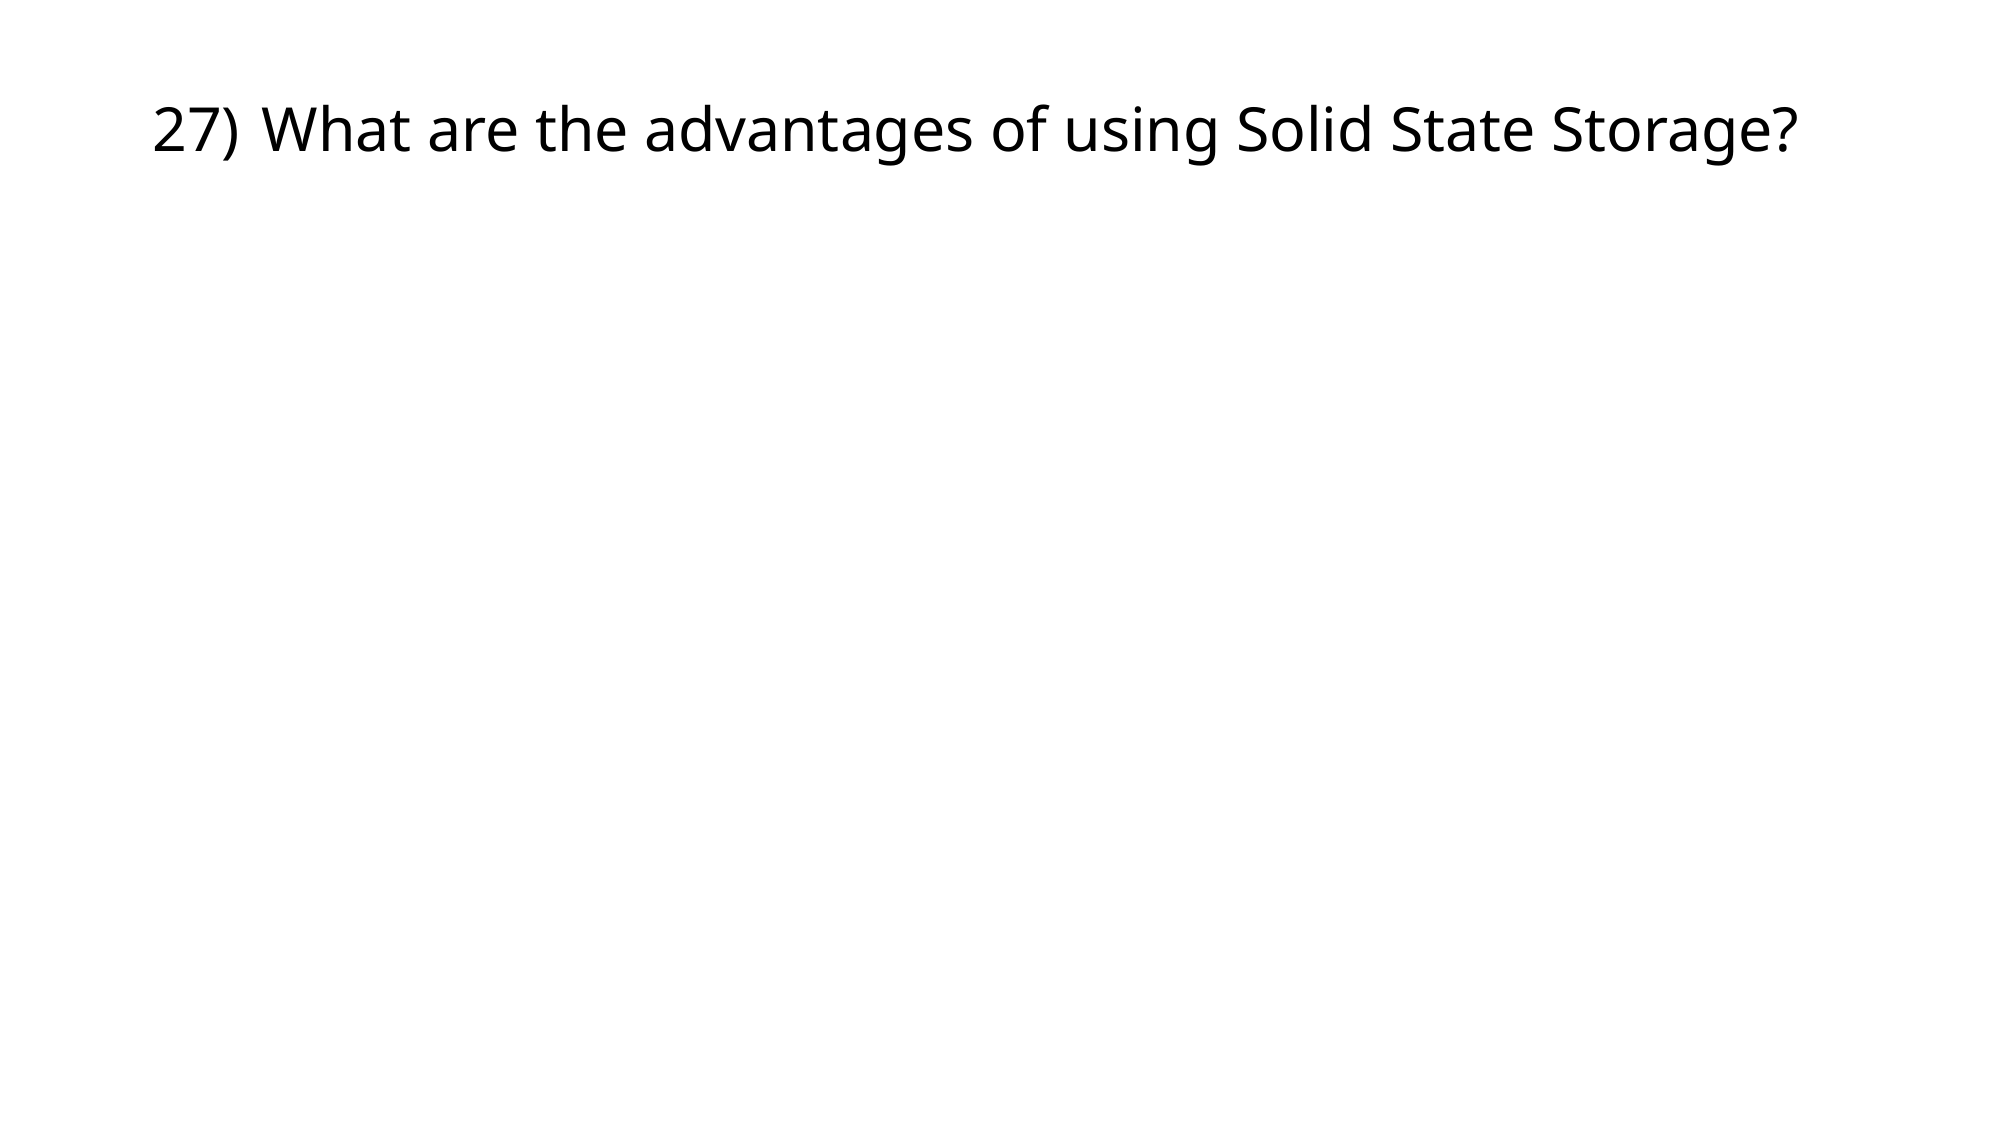

# 27)	What are the advantages of using Solid State Storage?